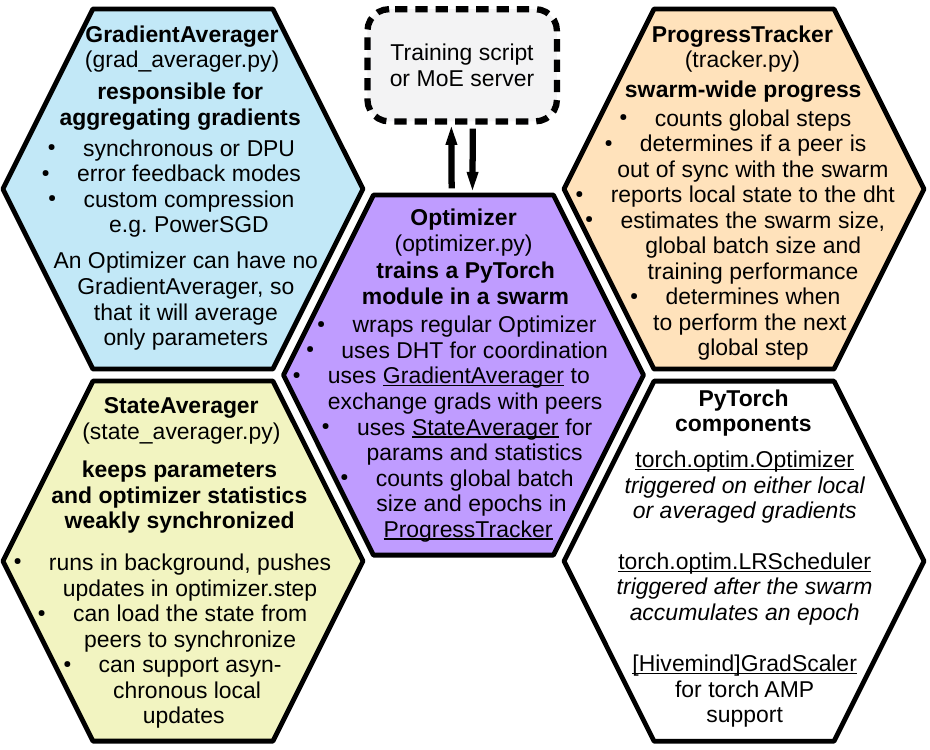

Training script
or MoE server
GradientAverager
(grad_averager.py)
ProgressTracker
(tracker.py)
swarm-wide progress
responsible for aggregating gradients
counts global steps
determines if a peer is
out of sync with the swarm
reports local state to the dht
estimates the swarm size, global batch size and
training performance
determines when
to perform the next
global step
synchronous or DPU
error feedback modes
custom compression
e.g. PowerSGD
Optimizer
(optimizer.py)
An Optimizer can have no GradientAverager, so
that it will average
only parameters
trains a PyTorch
module in a swarm
wraps regular Optimizer
uses DHT for coordination
uses GradientAverager to exchange grads with peers
uses StateAverager for params and statistics
counts global batch
size and epochs in
ProgressTracker
PyTorch components
StateAverager
(state_averager.py)
torch.optim.Optimizer
triggered on either local
or averaged gradients
torch.optim.LRScheduler
triggered after the swarm accumulates an epoch
[Hivemind]GradScaler
for torch AMP
support
keeps parameters
and optimizer statistics
weakly synchronized
runs in background, pushes
updates in optimizer.step
can load the state from peers to synchronize
can support asyn-
chronous local
updates